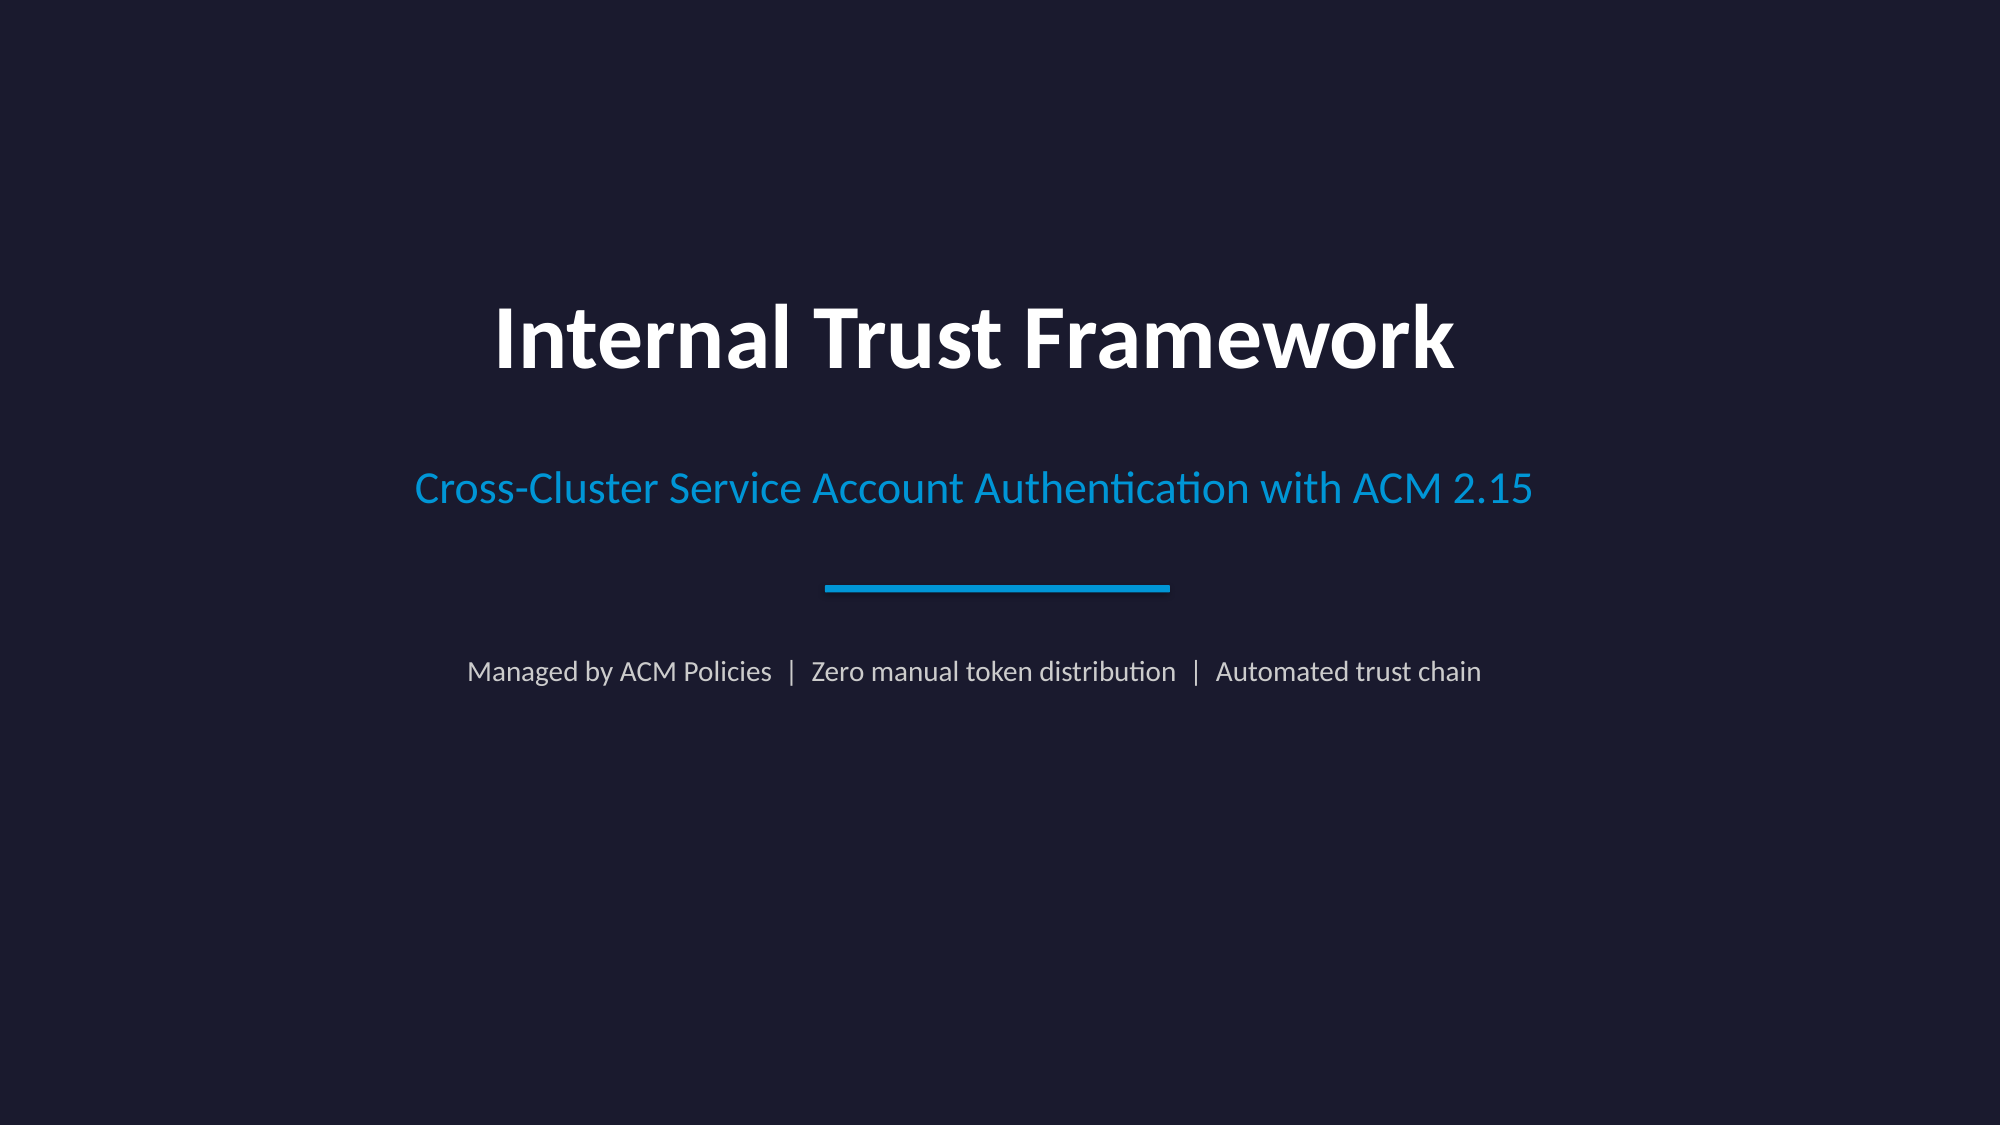

Internal Trust Framework
Cross-Cluster Service Account Authentication with ACM 2.15
Managed by ACM Policies | Zero manual token distribution | Automated trust chain